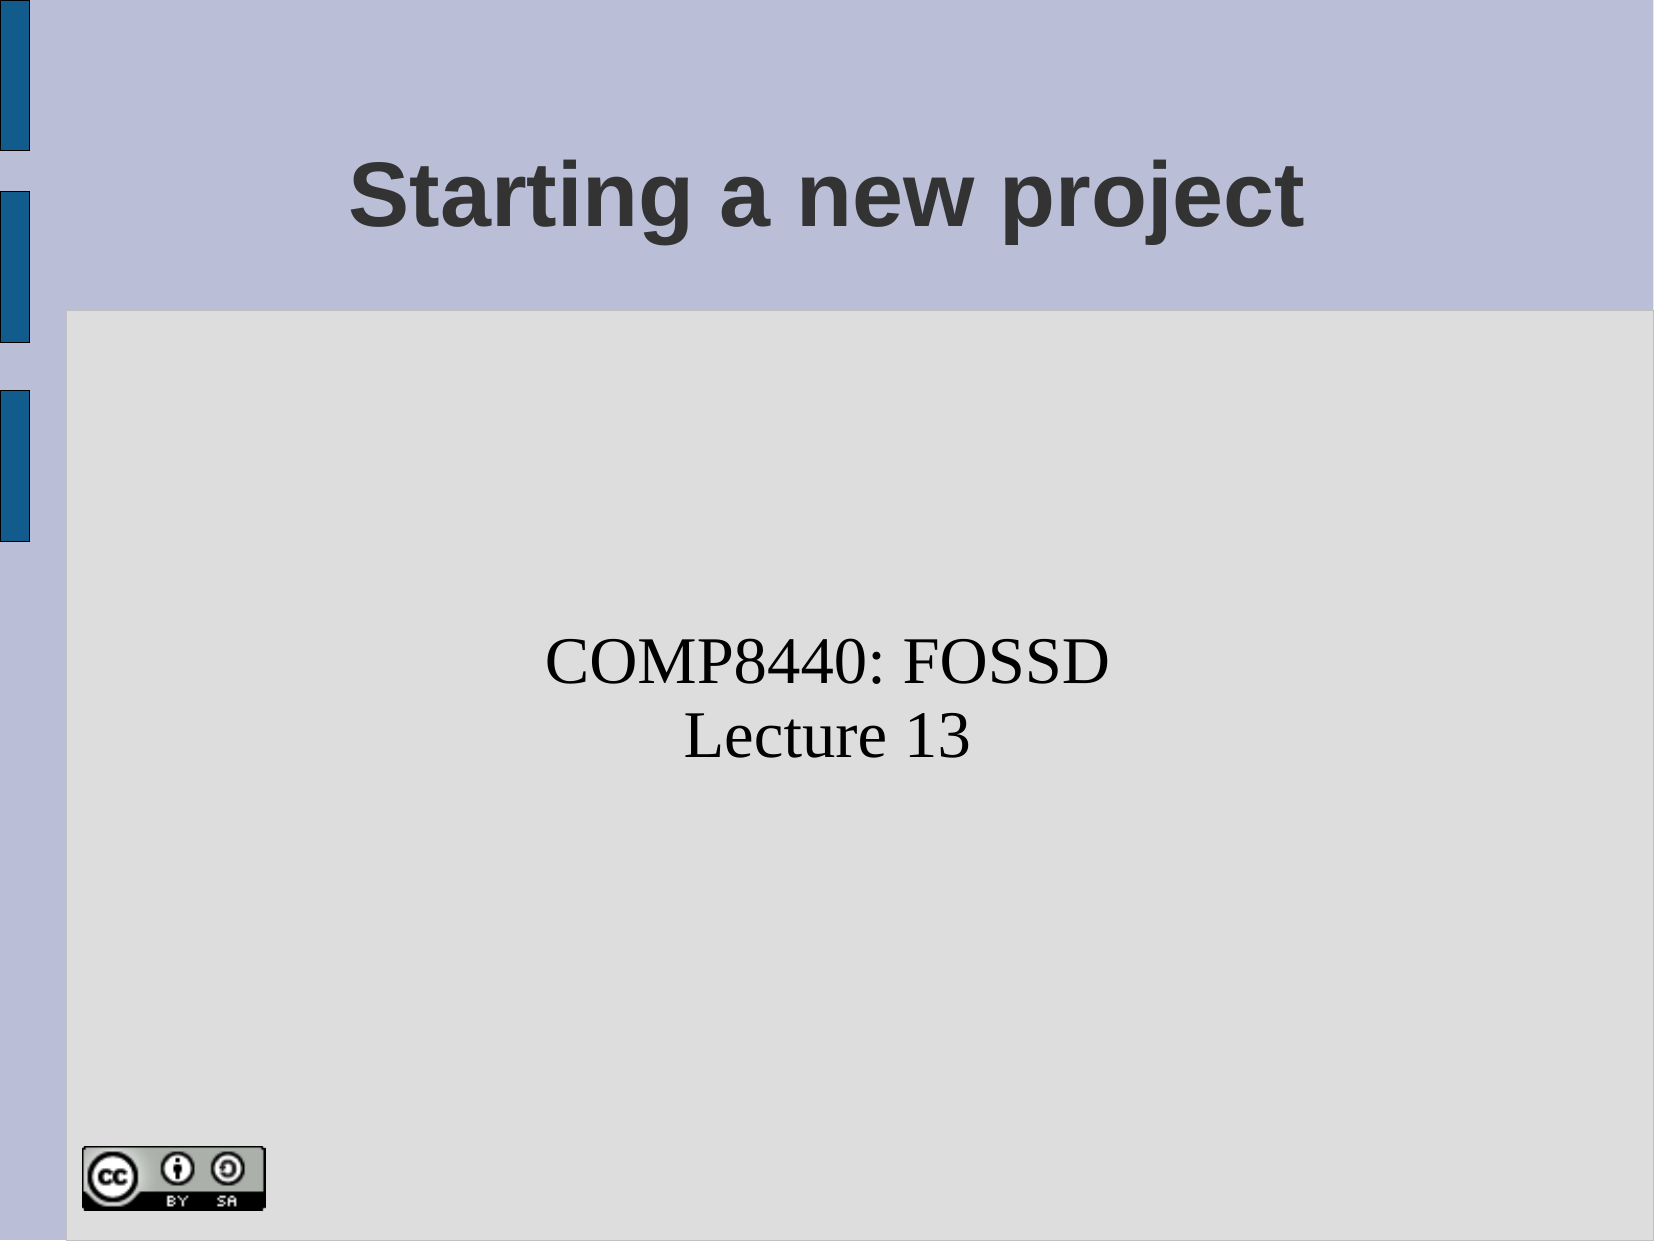

# Starting a new project
COMP8440: FOSSD
Lecture 13